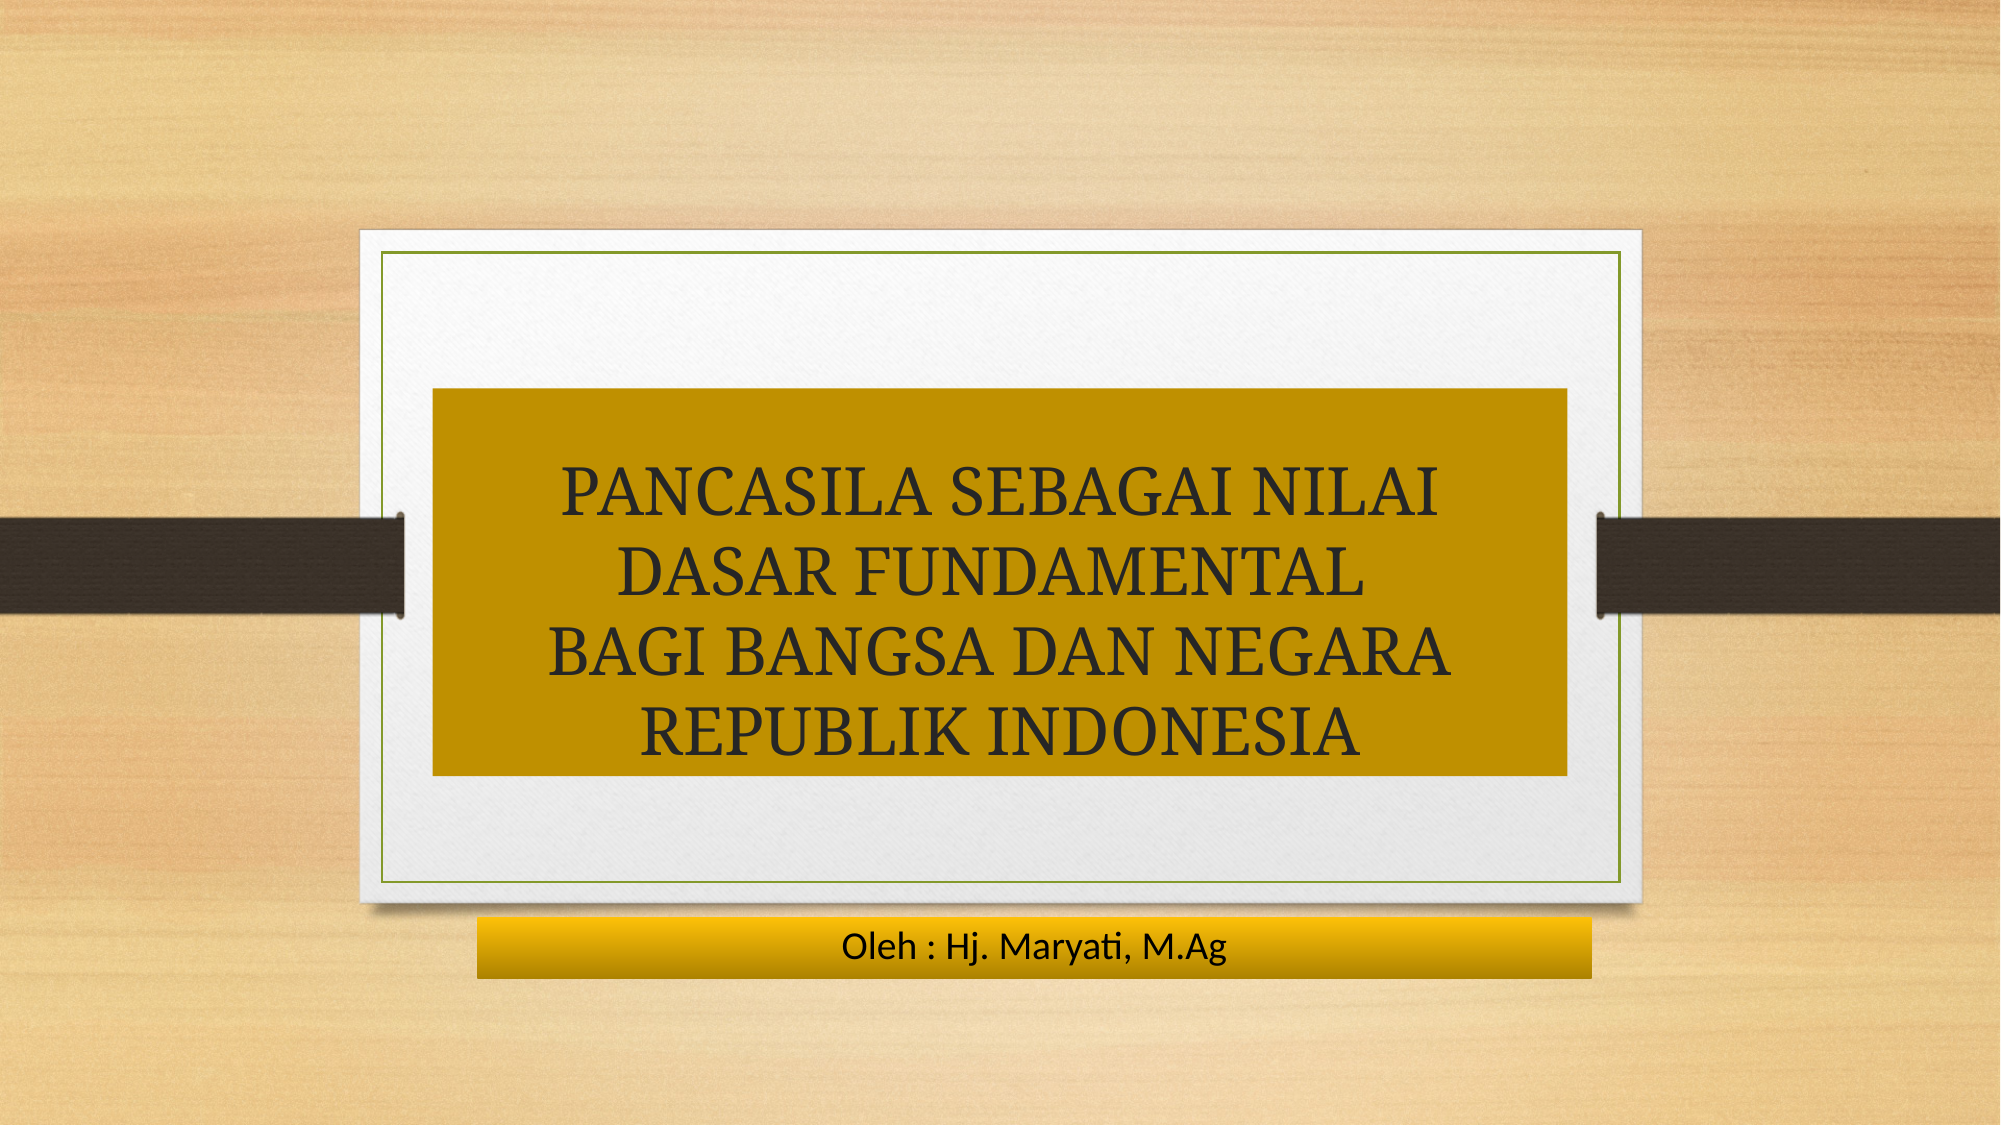

# PANCASILA SEBAGAI NILAI DASAR FUNDAMENTAL BAGI BANGSA DAN NEGARA REPUBLIK INDONESIA
Oleh : Hj. Maryati, M.Ag